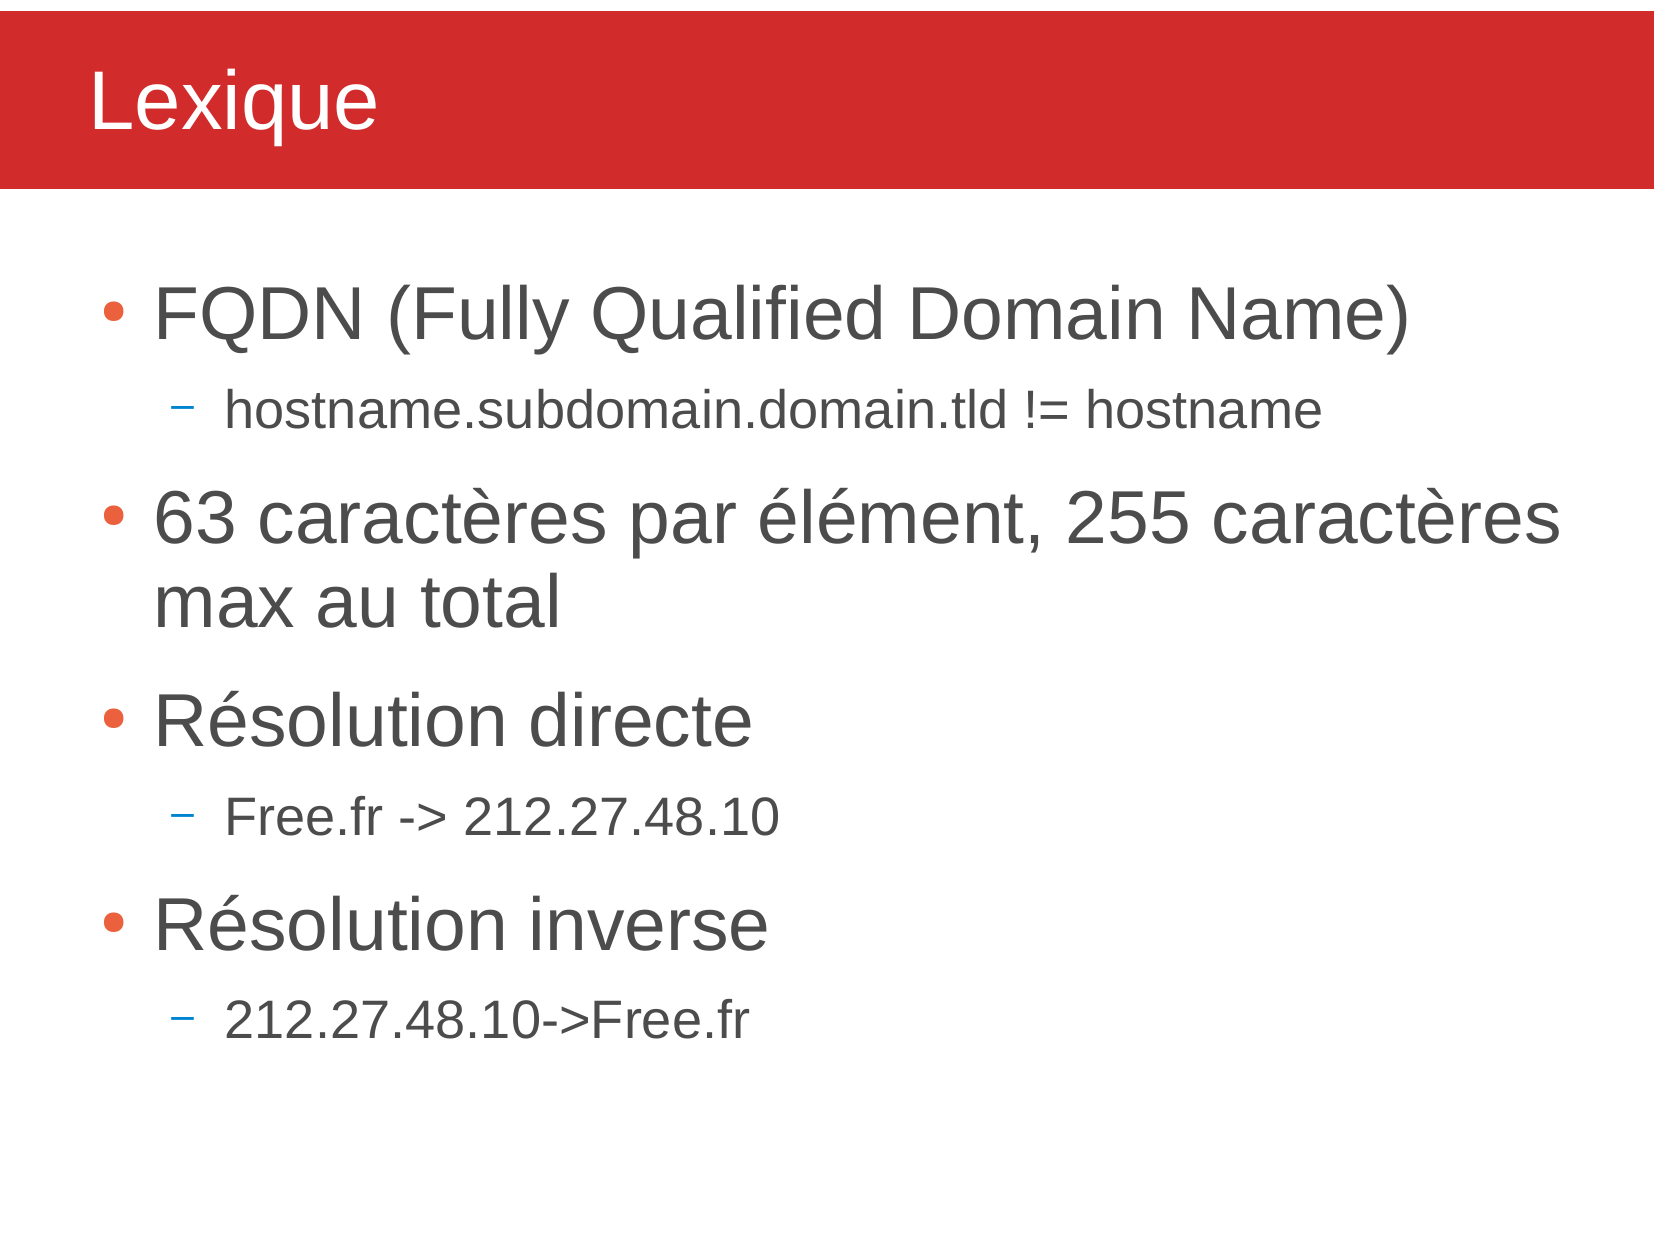

# Lexique
FQDN (Fully Qualified Domain Name)
hostname.subdomain.domain.tld != hostname
63 caractères par élément, 255 caractères max au total
Résolution directe
Free.fr -> 212.27.48.10
Résolution inverse
212.27.48.10->Free.fr